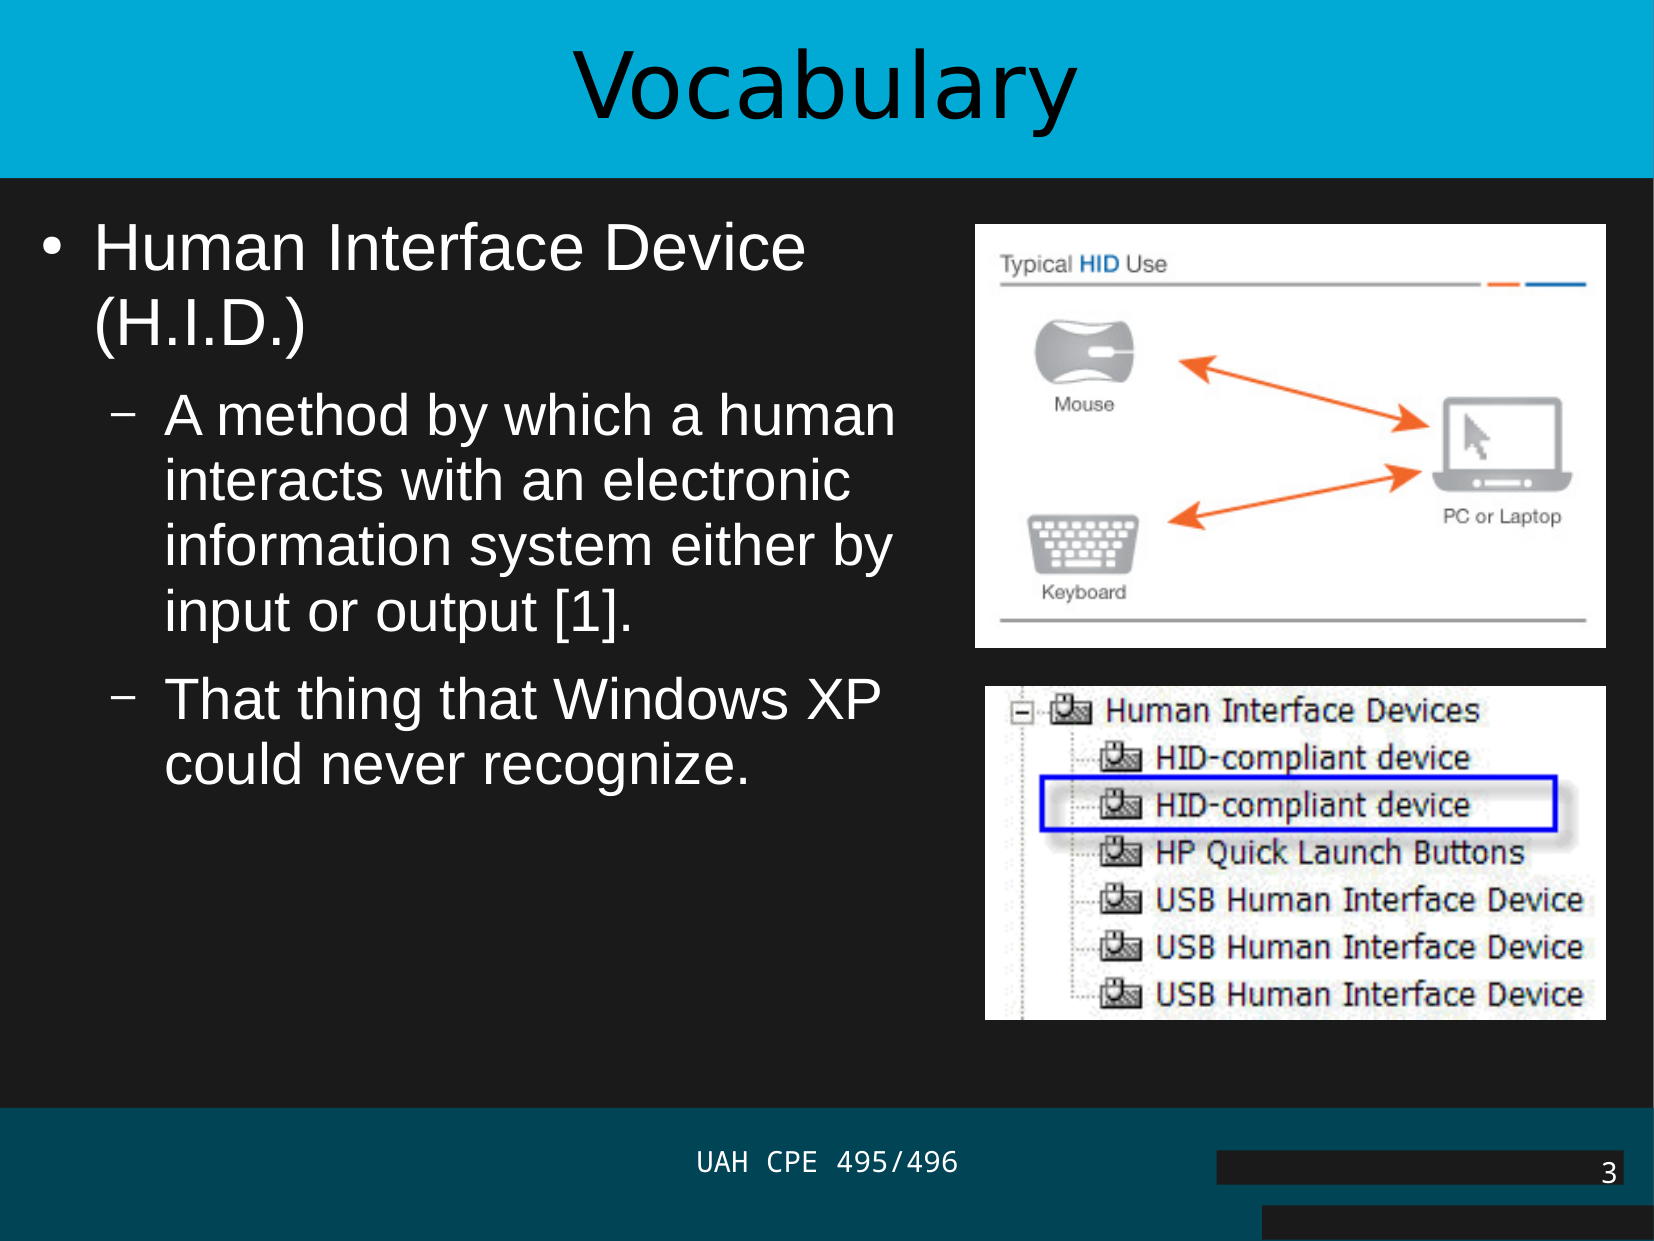

# Vocabulary
Human Interface Device (H.I.D.)
A method by which a human interacts with an electronic information system either by input or output [1].
That thing that Windows XP could never recognize.
UAH CPE 495/496
3